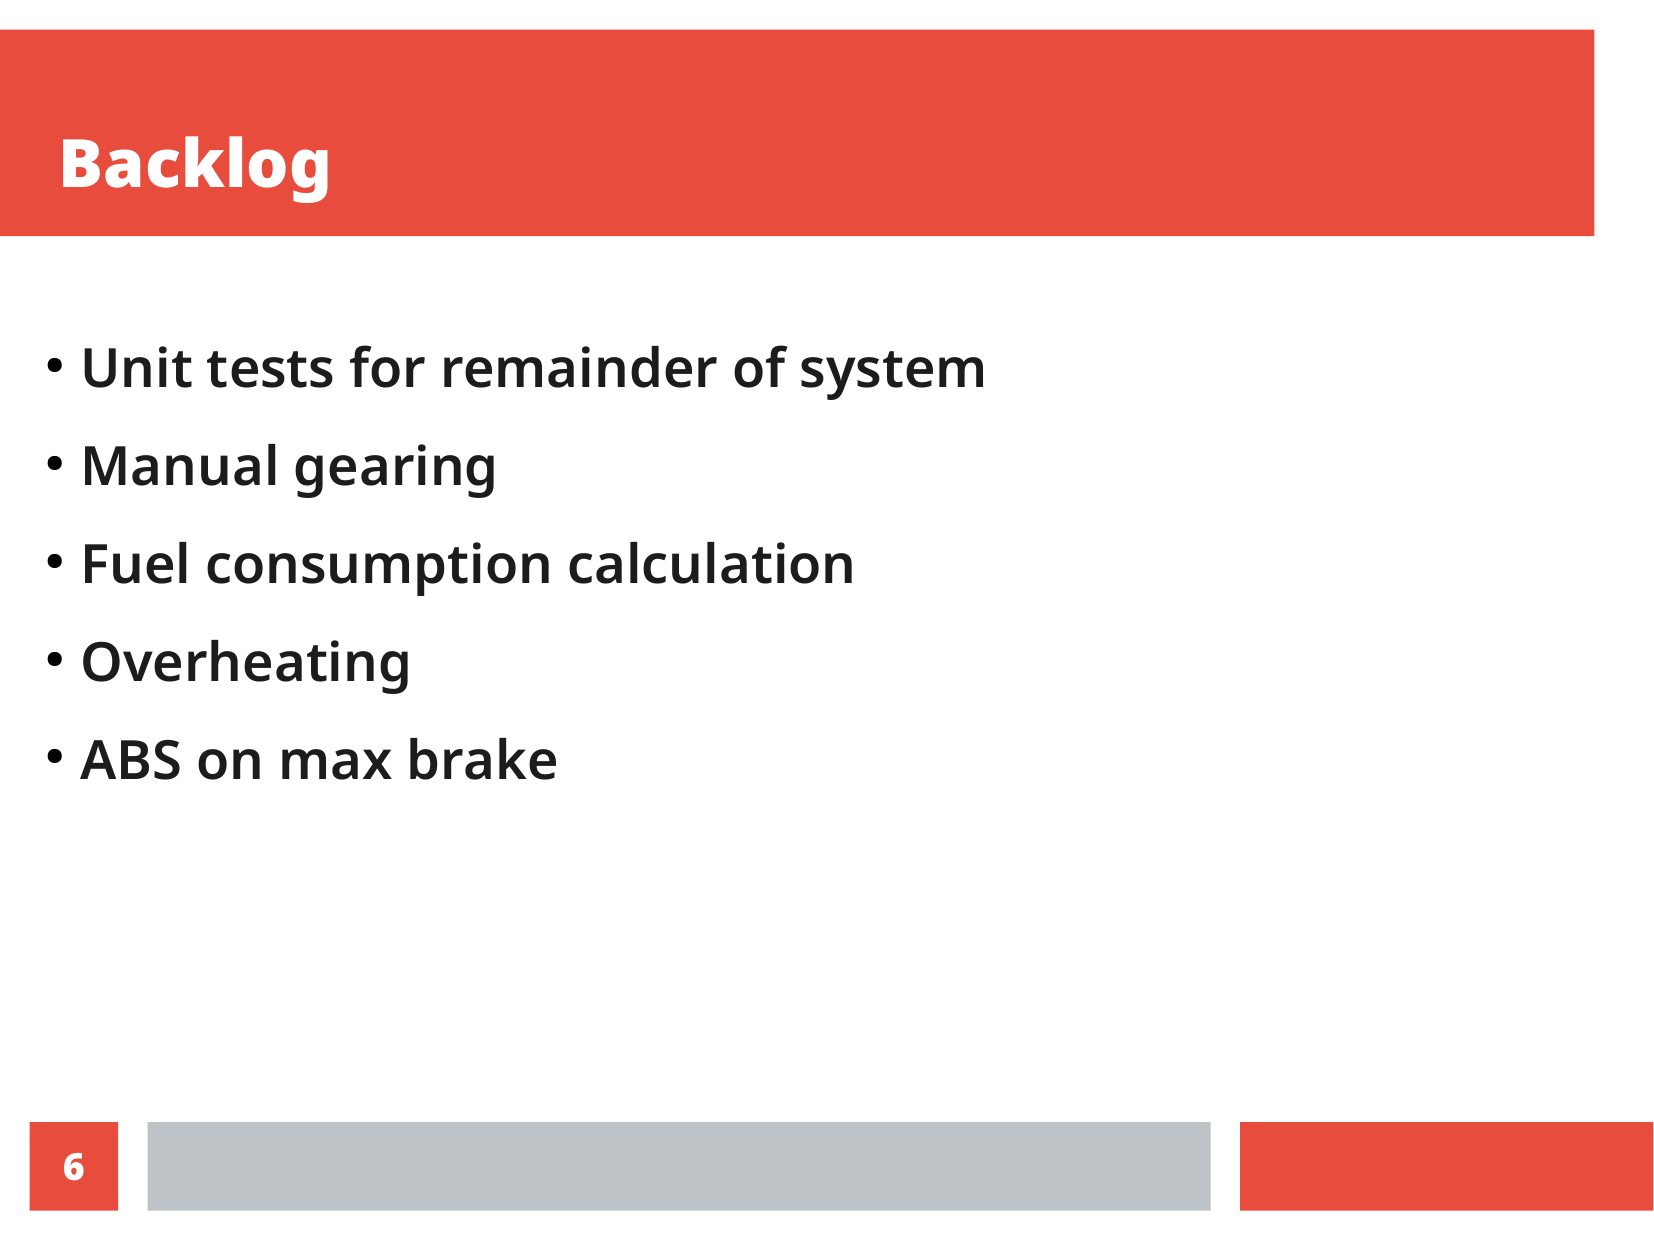

# Backlog
Unit tests for remainder of system
Manual gearing
Fuel consumption calculation
Overheating
ABS on max brake
6